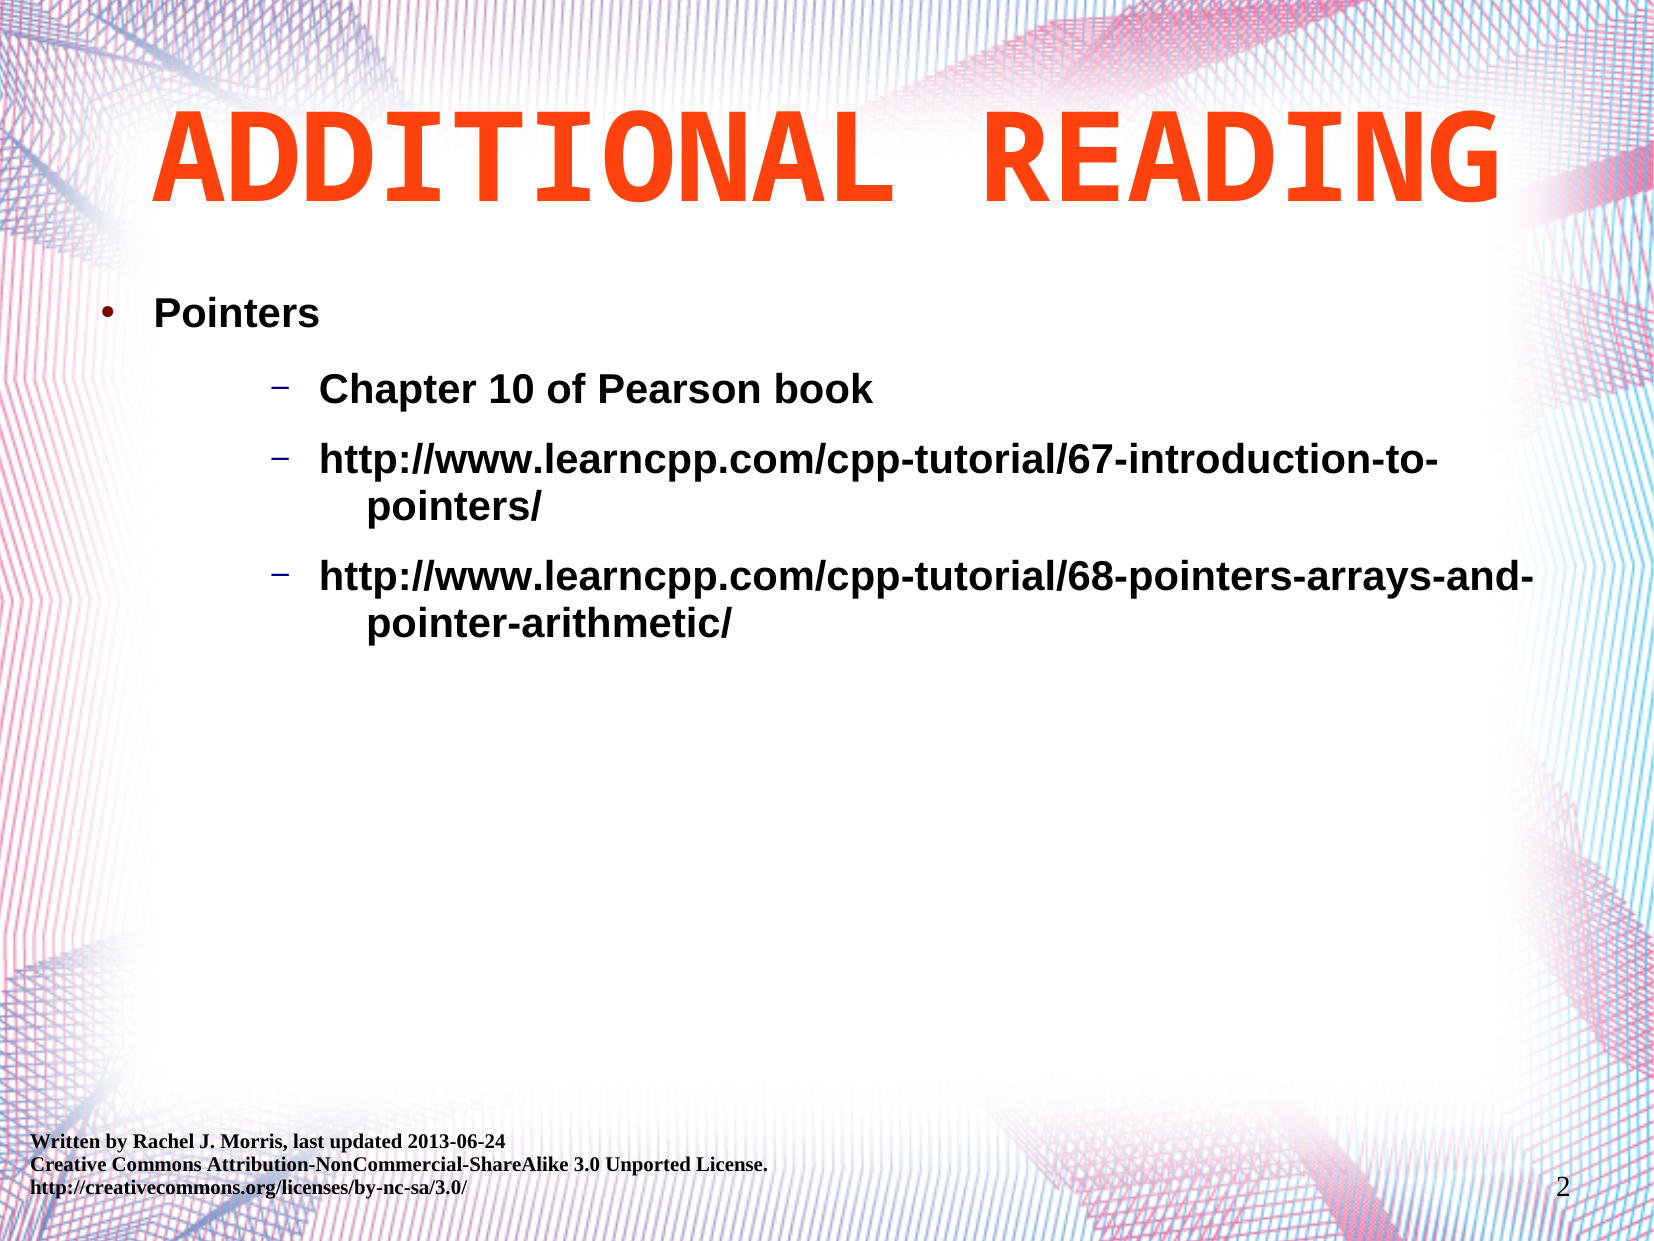

ADDITIONAL READING
# Pointers
Chapter 10 of Pearson book
http://www.learncpp.com/cpp-tutorial/67-introduction-to-pointers/
http://www.learncpp.com/cpp-tutorial/68-pointers-arrays-and-pointer-arithmetic/
2